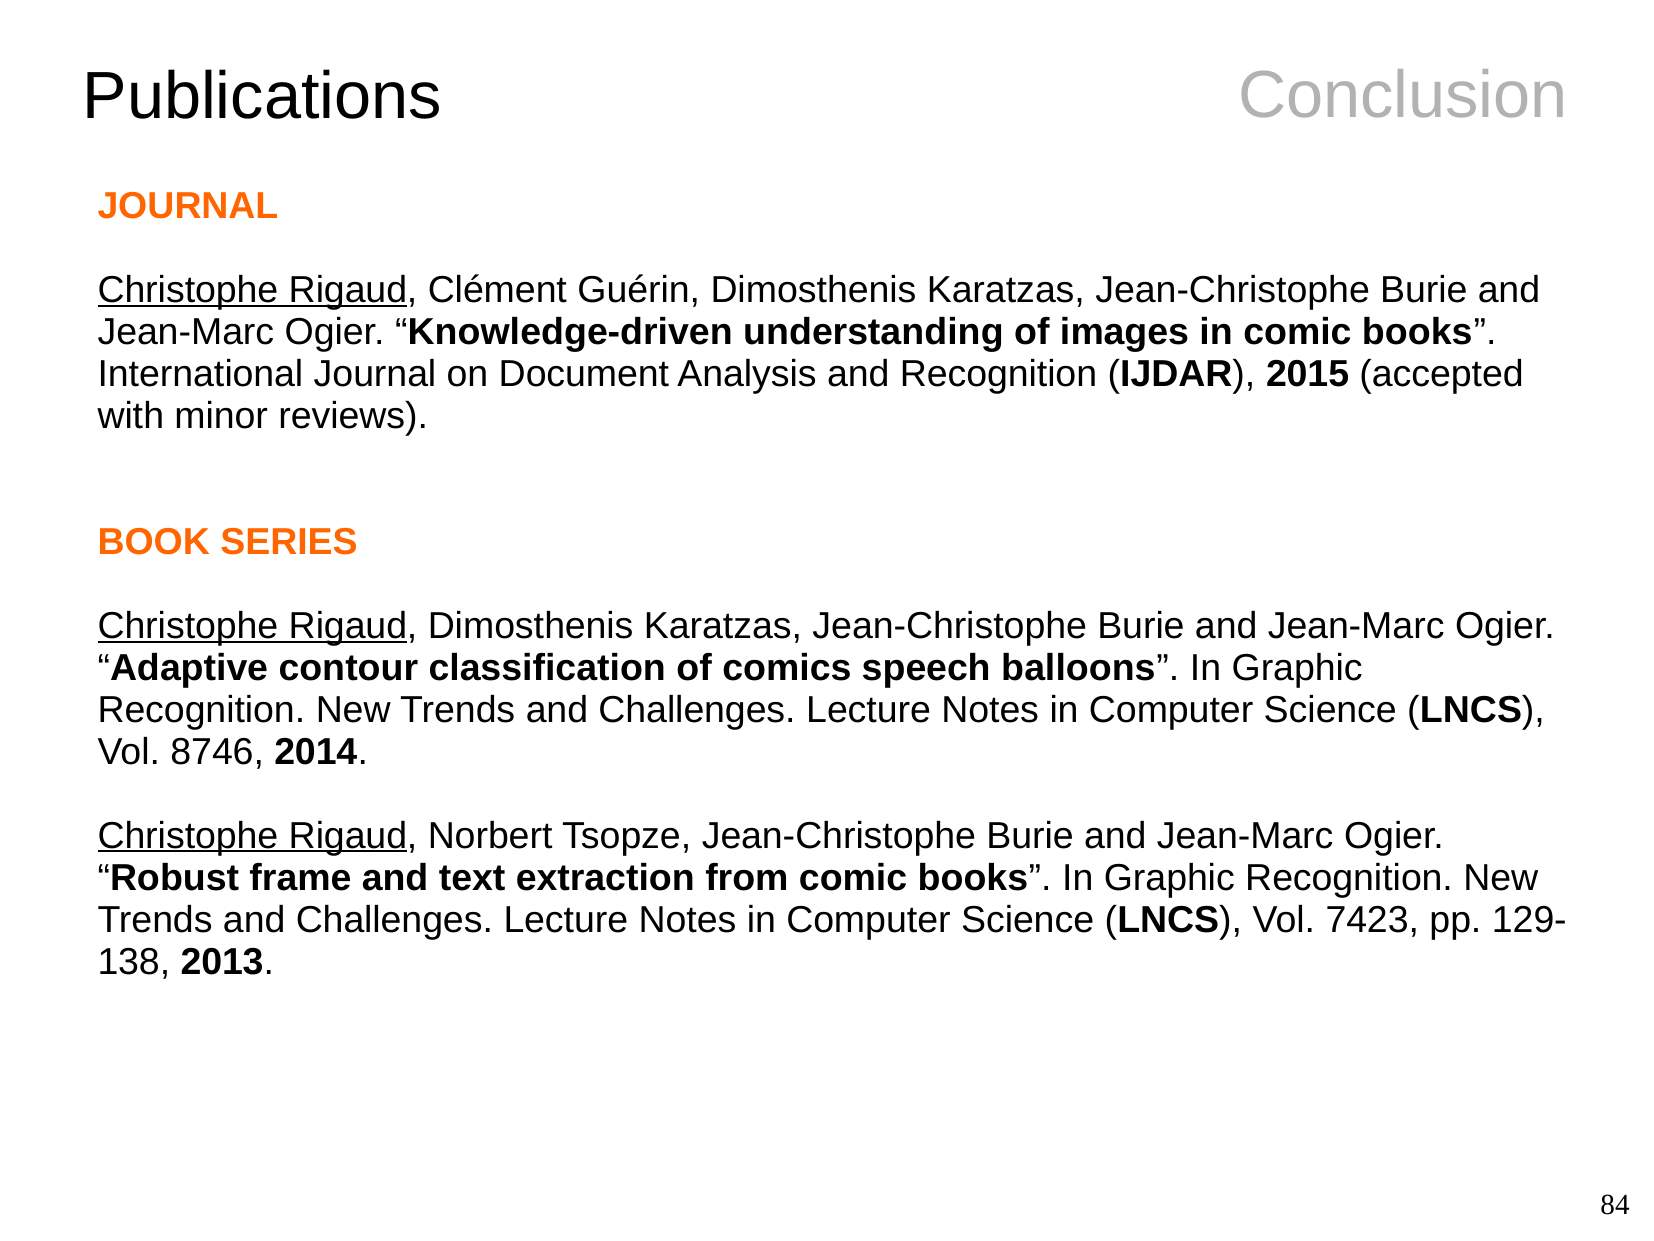

# Publications
JOURNAL
Christophe Rigaud, Clément Guérin, Dimosthenis Karatzas, Jean-Christophe Burie and Jean-Marc Ogier. “Knowledge-driven understanding of images in comic books”. International Journal on Document Analysis and Recognition (IJDAR), 2015 (accepted with minor reviews).
BOOK SERIES
Christophe Rigaud, Dimosthenis Karatzas, Jean-Christophe Burie and Jean-Marc Ogier. “Adaptive contour classification of comics speech balloons”. In Graphic Recognition. New Trends and Challenges. Lecture Notes in Computer Science (LNCS), Vol. 8746, 2014.
Christophe Rigaud, Norbert Tsopze, Jean-Christophe Burie and Jean-Marc Ogier. “Robust frame and text extraction from comic books”. In Graphic Recognition. New Trends and Challenges. Lecture Notes in Computer Science (LNCS), Vol. 7423, pp. 129-138, 2013.
84